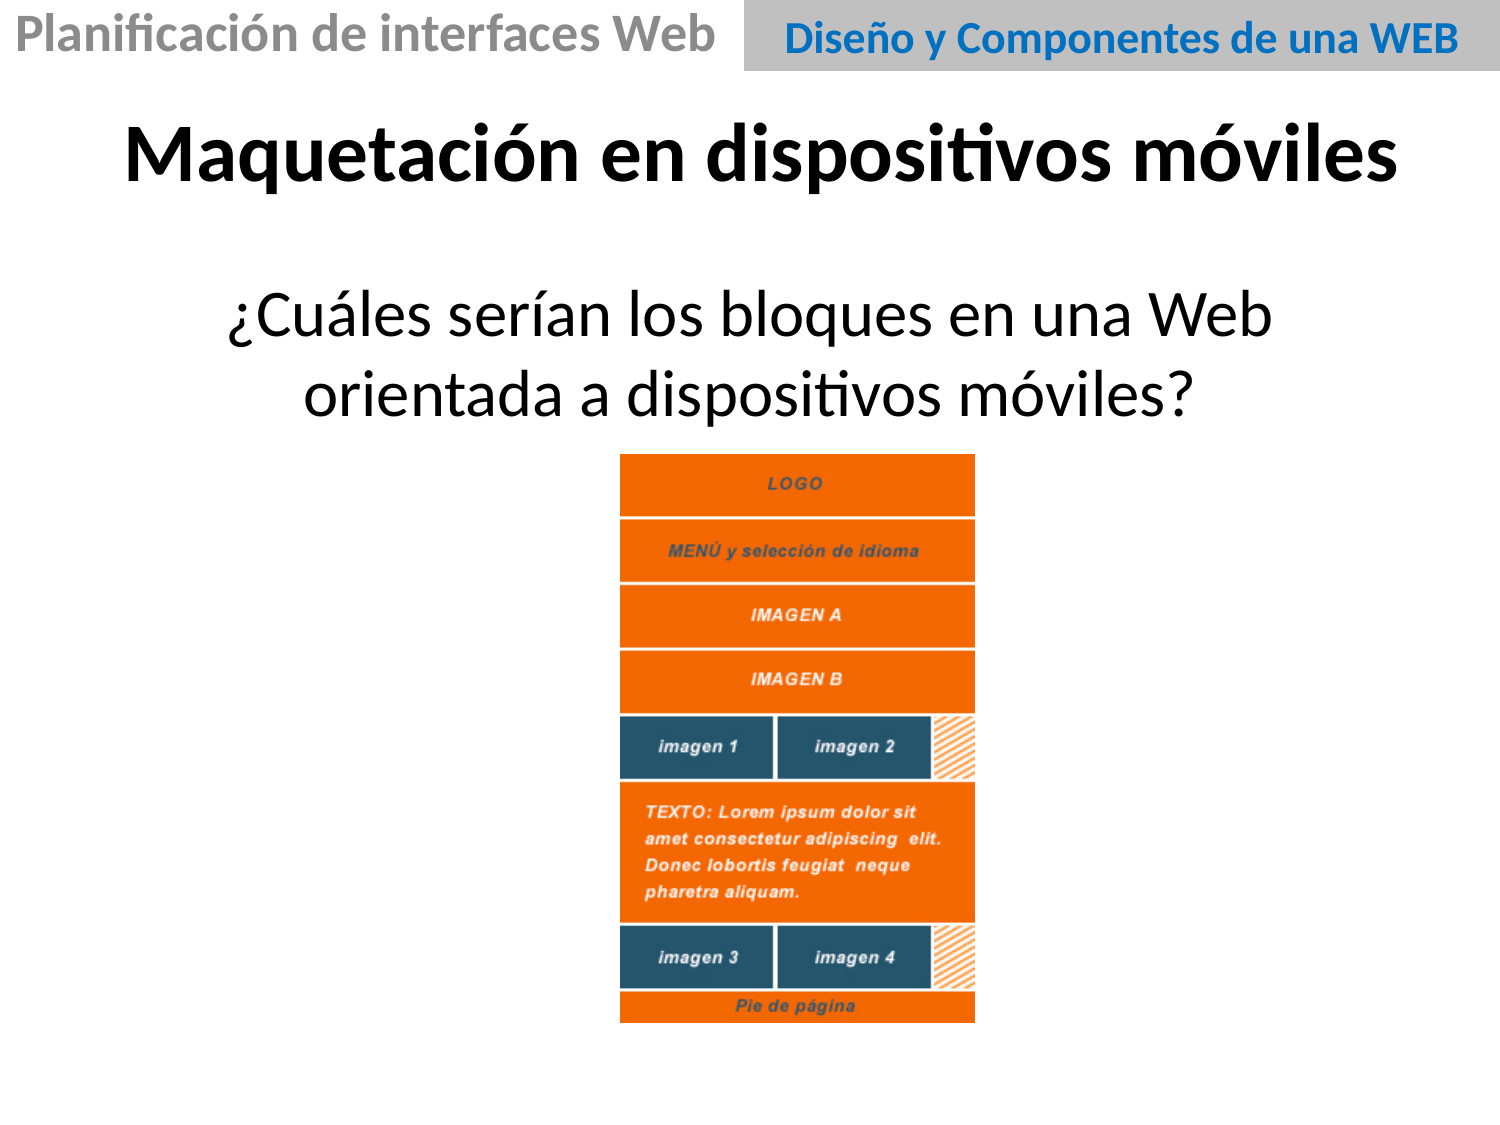

# Planificación de interfaces Web
Diseño y Componentes de una WEB
Maquetación en dispositivos móviles
¿Cuáles serían los bloques en una Web orientada a dispositivos móviles?